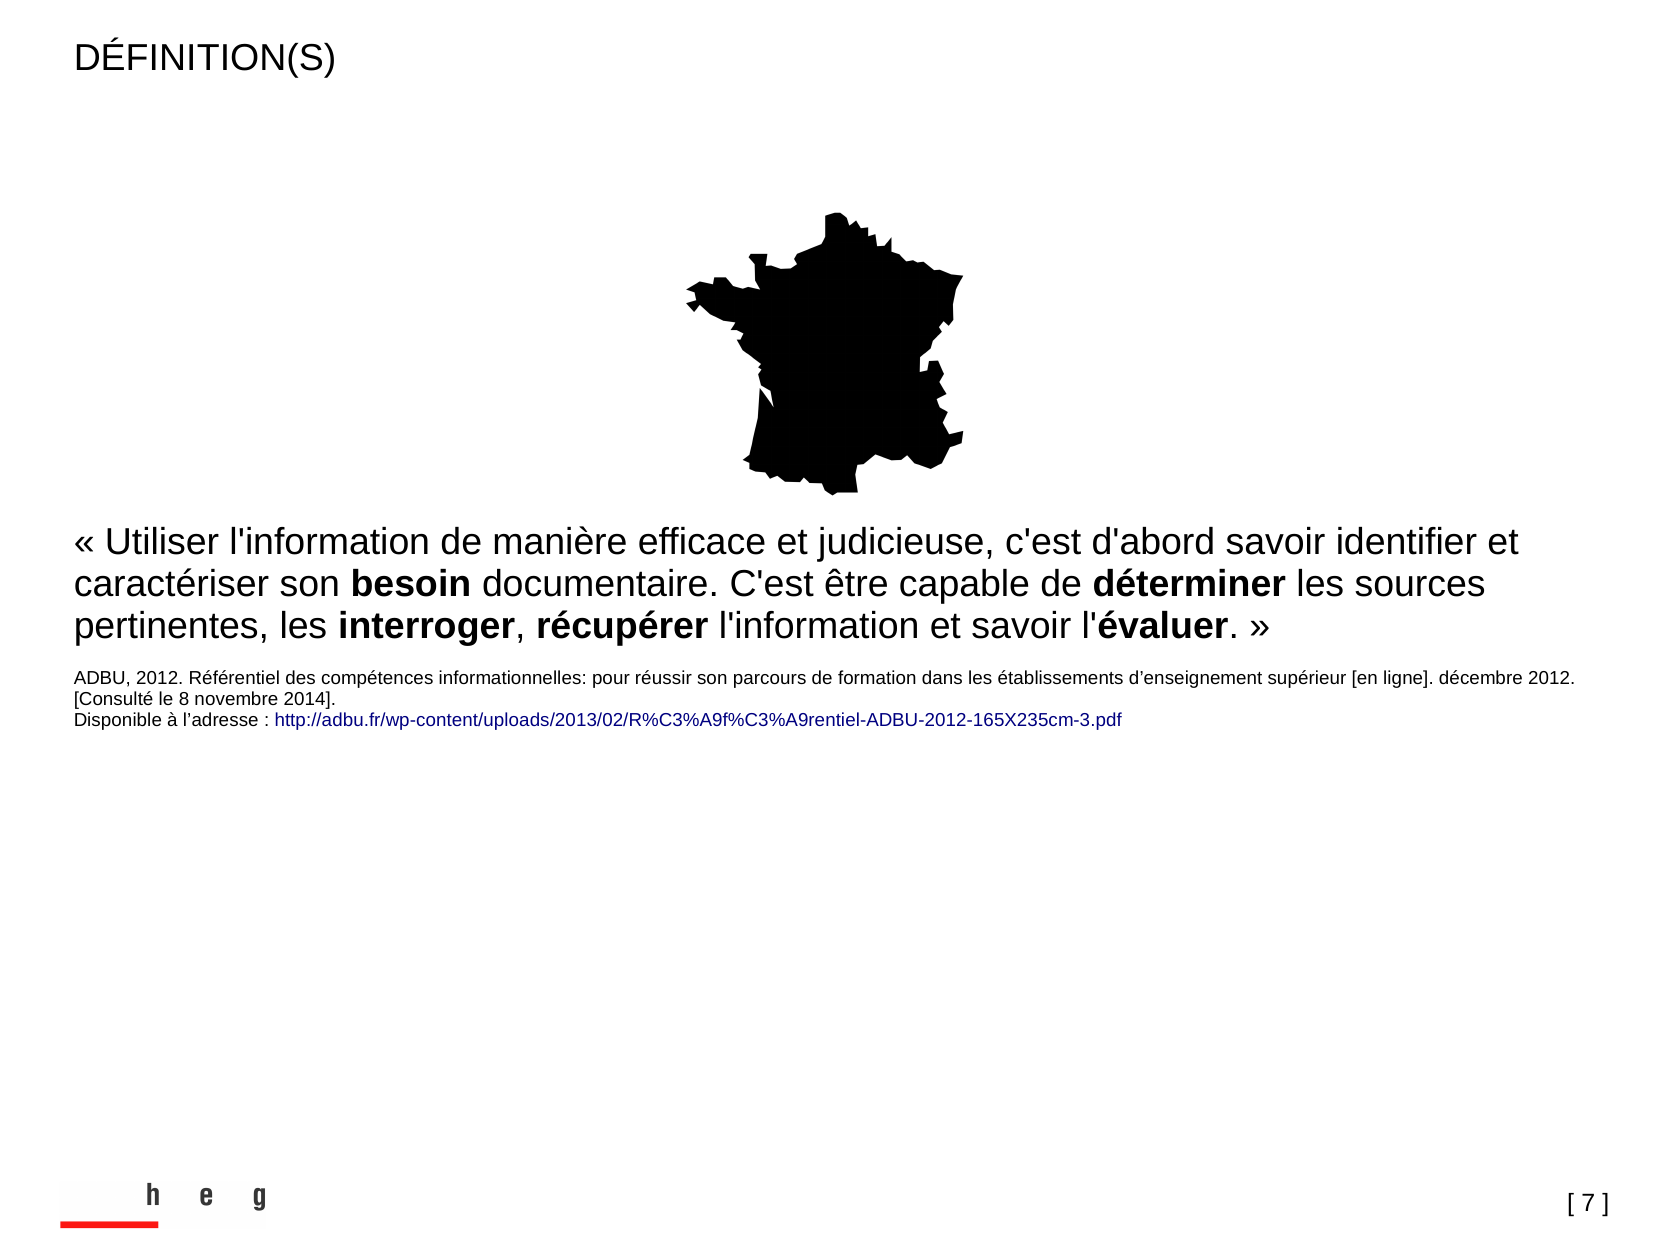

DÉFINITION(S)
« Utiliser l'information de manière efficace et judicieuse, c'est d'abord savoir identifier et caractériser son besoin documentaire. C'est être capable de déterminer les sources pertinentes, les interroger, récupérer l'information et savoir l'évaluer. »
ADBU, 2012. Référentiel des compétences informationnelles: pour réussir son parcours de formation dans les établissements d’enseignement supérieur [en ligne]. décembre 2012. [Consulté le 8 novembre 2014].
Disponible à l’adresse : http://adbu.fr/wp-content/uploads/2013/02/R%C3%A9f%C3%A9rentiel-ADBU-2012-165X235cm-3.pdf